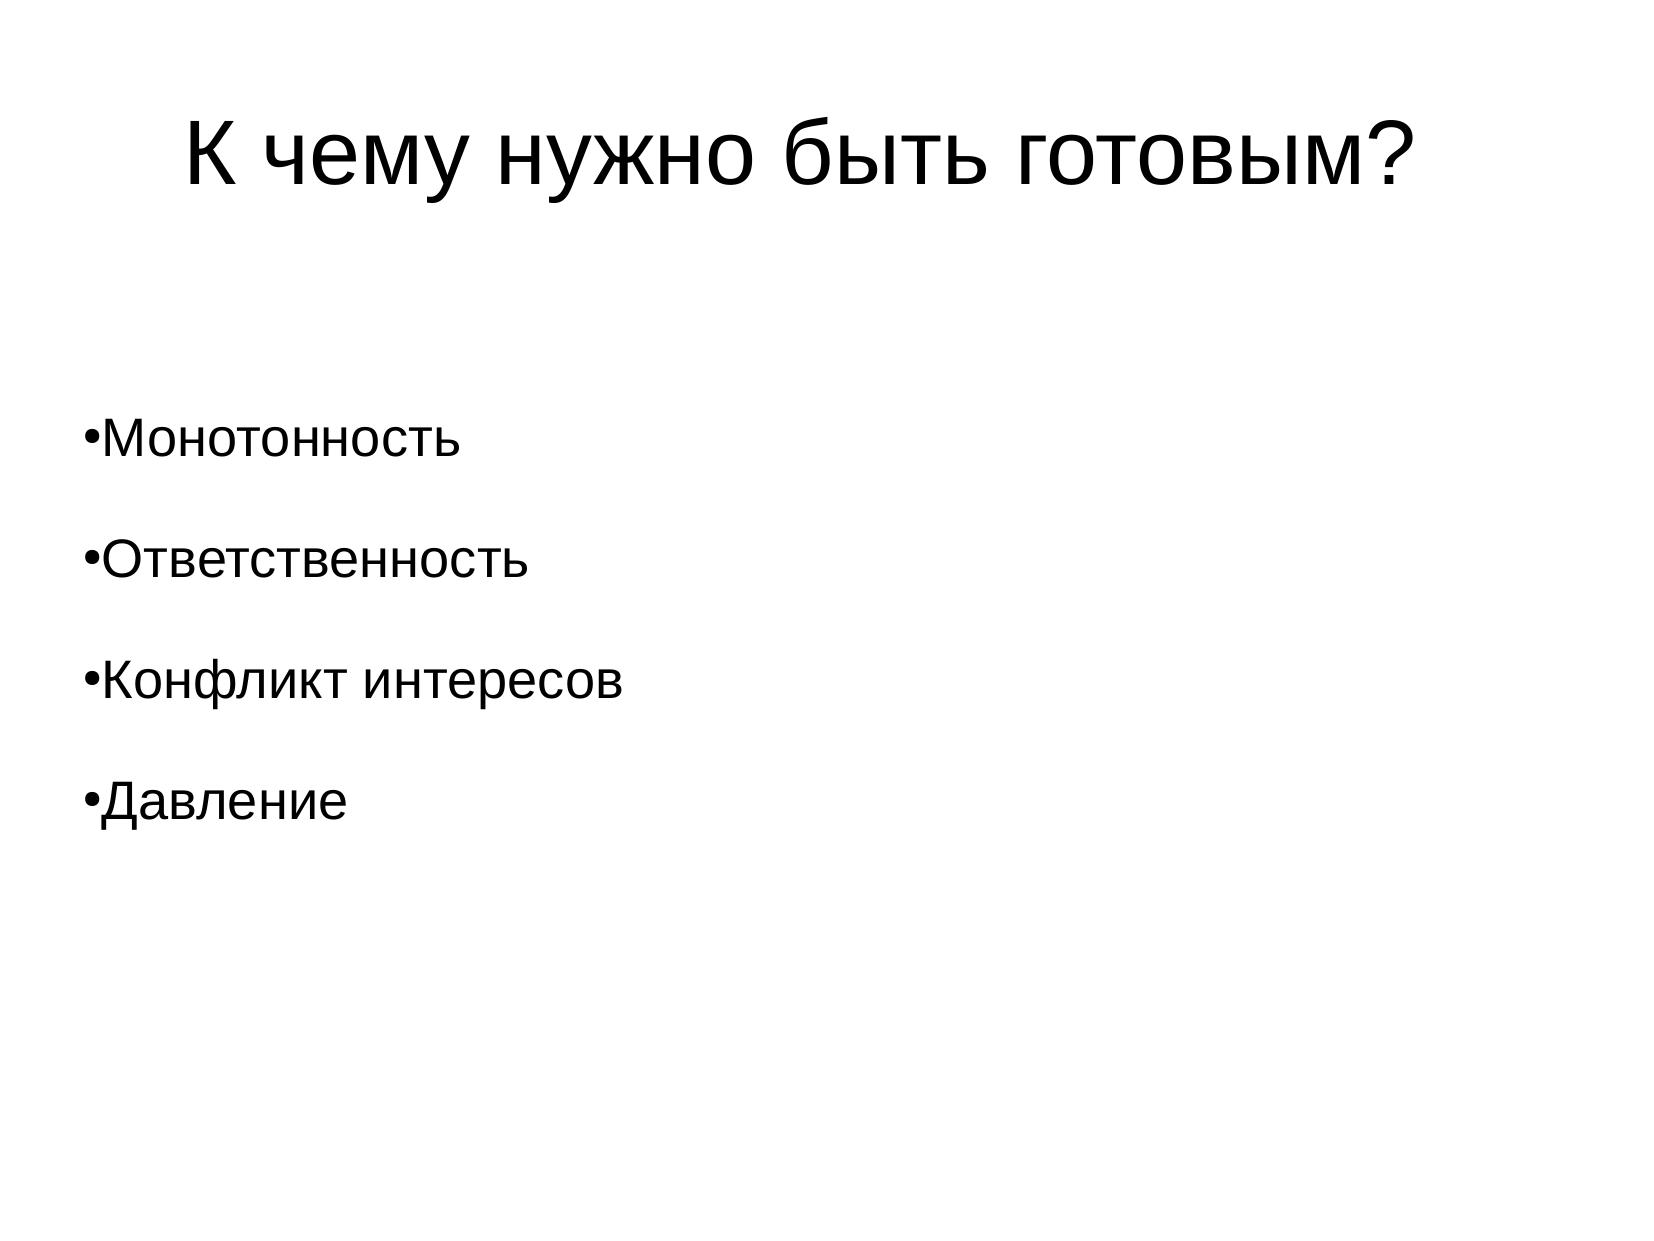

# К чему нужно быть готовым?
Монотонность
Ответственность
Конфликт интересов
Давление